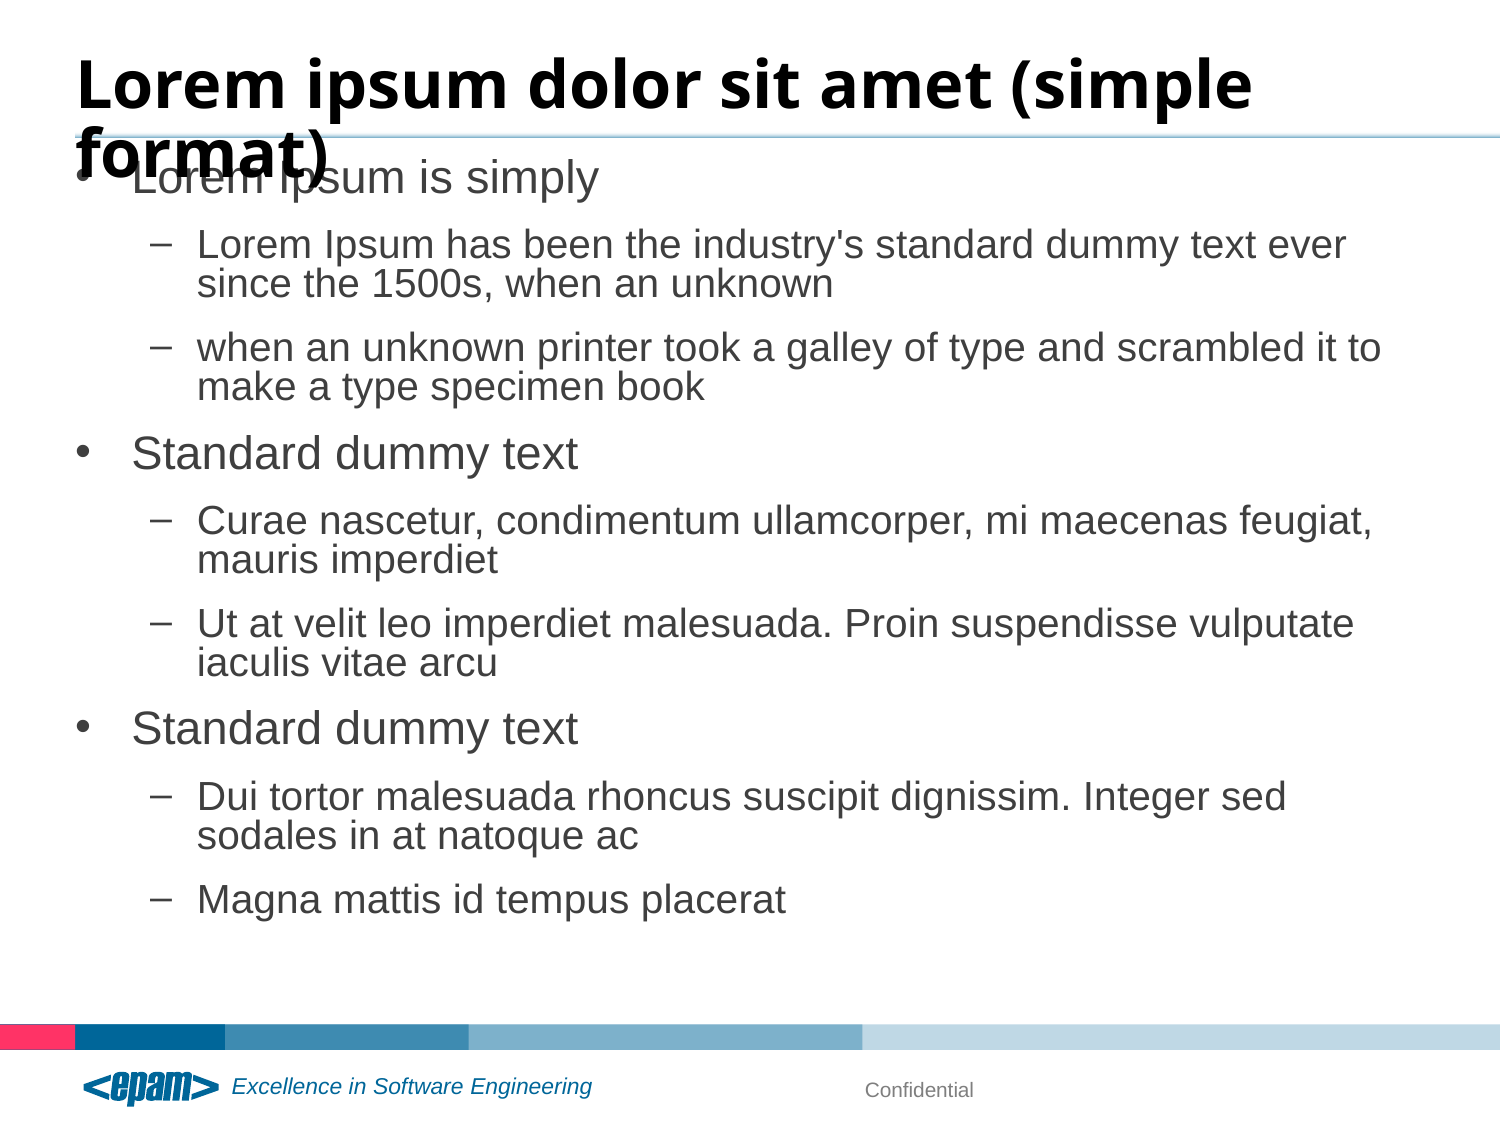

#
Lorem ipsum dolor sit amet (simple format)
Lorem Ipsum is simply
Lorem Ipsum has been the industry's standard dummy text ever since the 1500s, when an unknown
when an unknown printer took a galley of type and scrambled it to make a type specimen book
Standard dummy text
Curae nascetur, condimentum ullamcorper, mi maecenas feugiat, mauris imperdiet
Ut at velit leo imperdiet malesuada. Proin suspendisse vulputate iaculis vitae arcu
Standard dummy text
Dui tortor malesuada rhoncus suscipit dignissim. Integer sed sodales in at natoque ac
Magna mattis id tempus placerat
Confidential